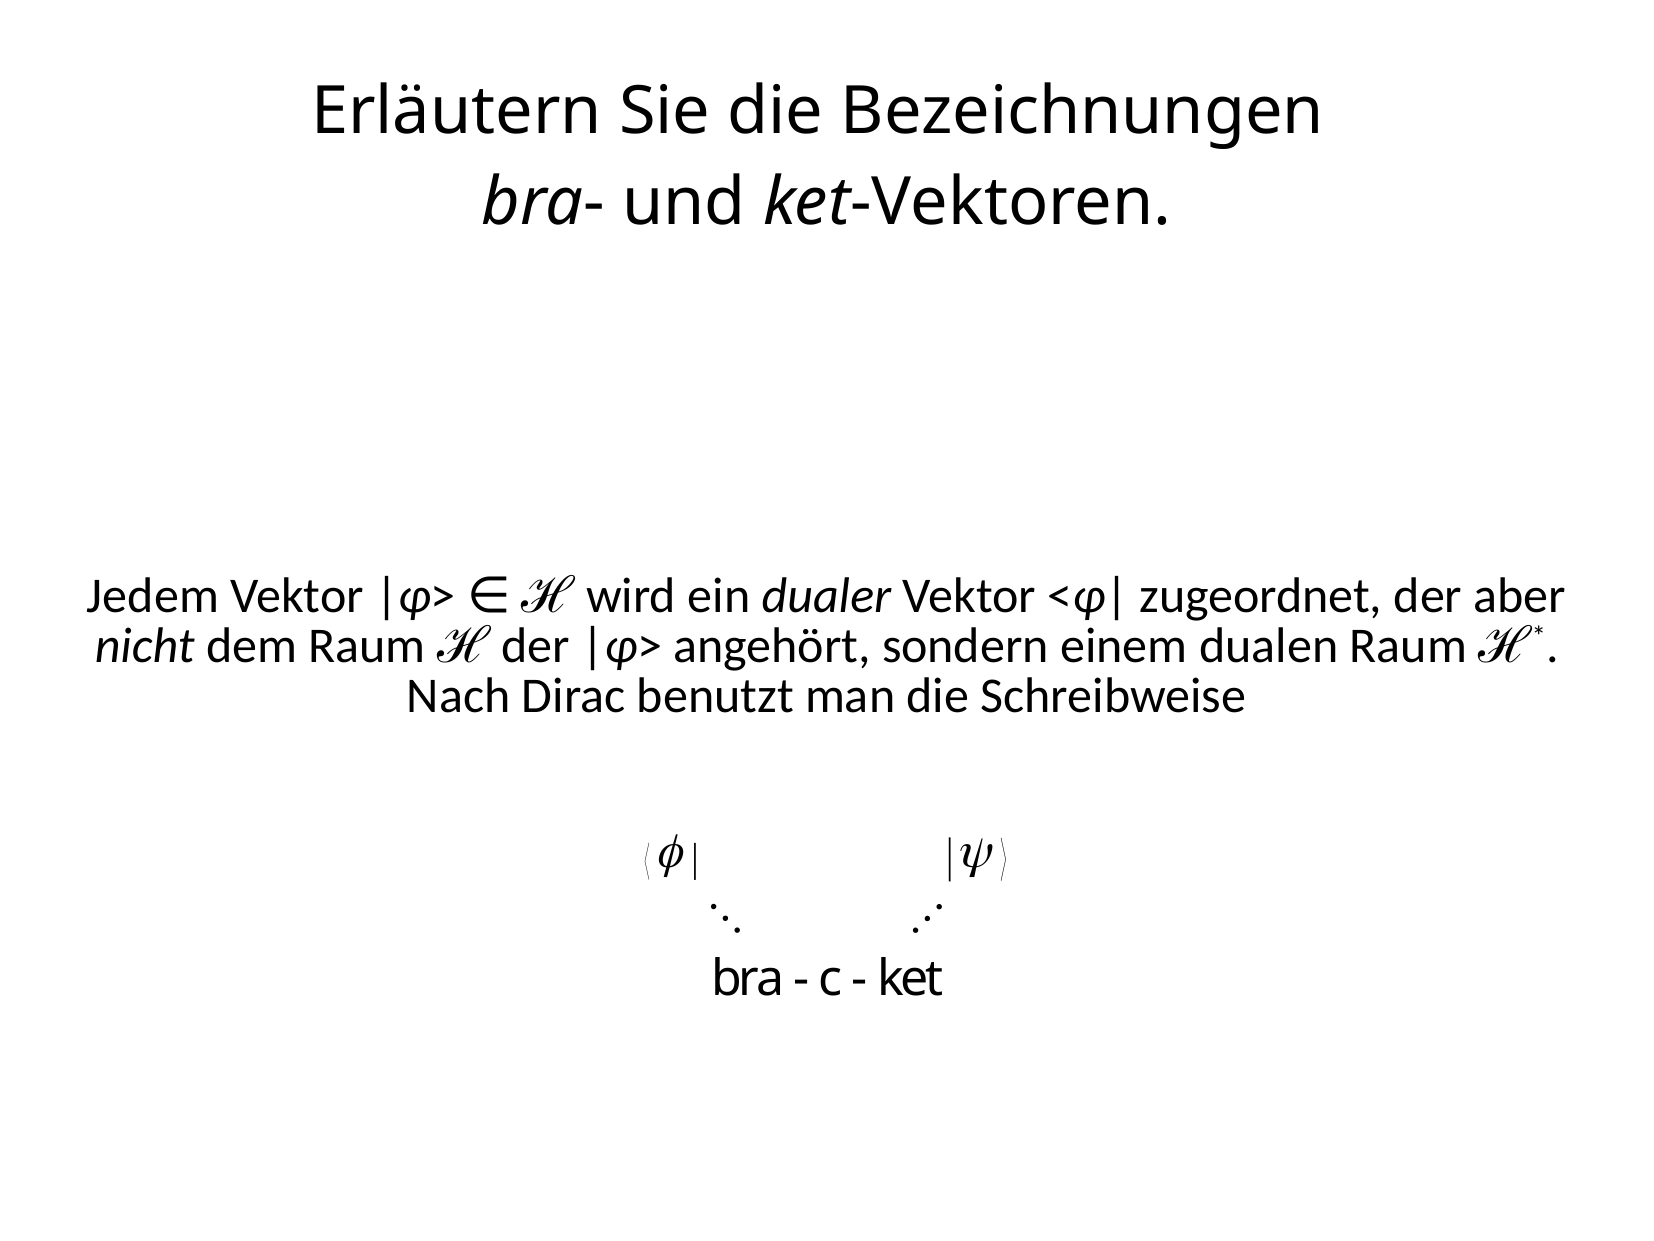

# Erläutern Sie die Bezeichnungen bra- und ket-Vektoren.
Jedem Vektor |φ> ∈ ℋ wird ein dualer Vektor <φ| zugeordnet, der aber nicht dem Raum ℋ der |φ> angehört, sondern einem dualen Raum ℋ*.
Nach Dirac benutzt man die Schreibweise